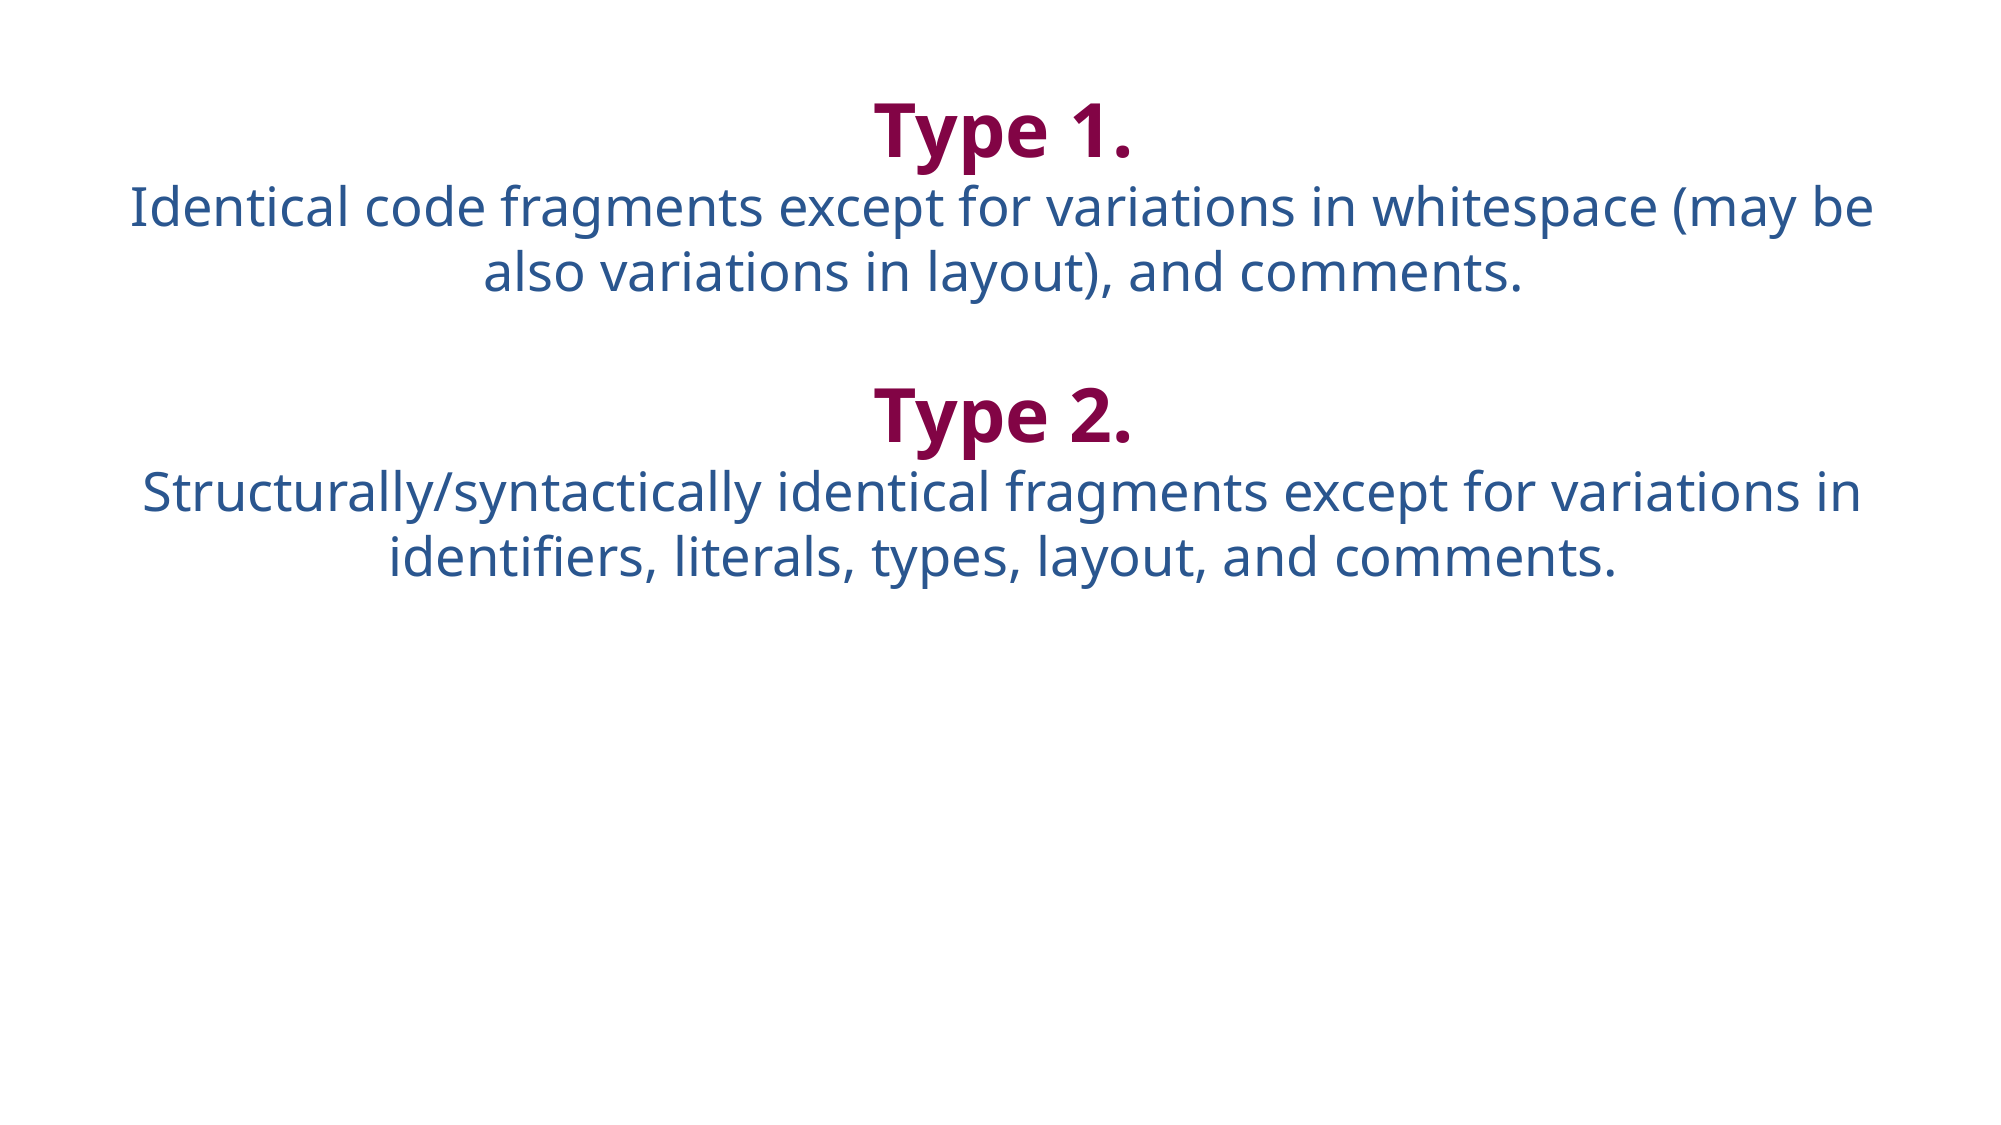

Type 1.
Identical code fragments except for variations in whitespace (may be also variations in layout), and comments.
Type 2.
Structurally/syntactically identical fragments except for variations in identifiers, literals, types, layout, and comments.